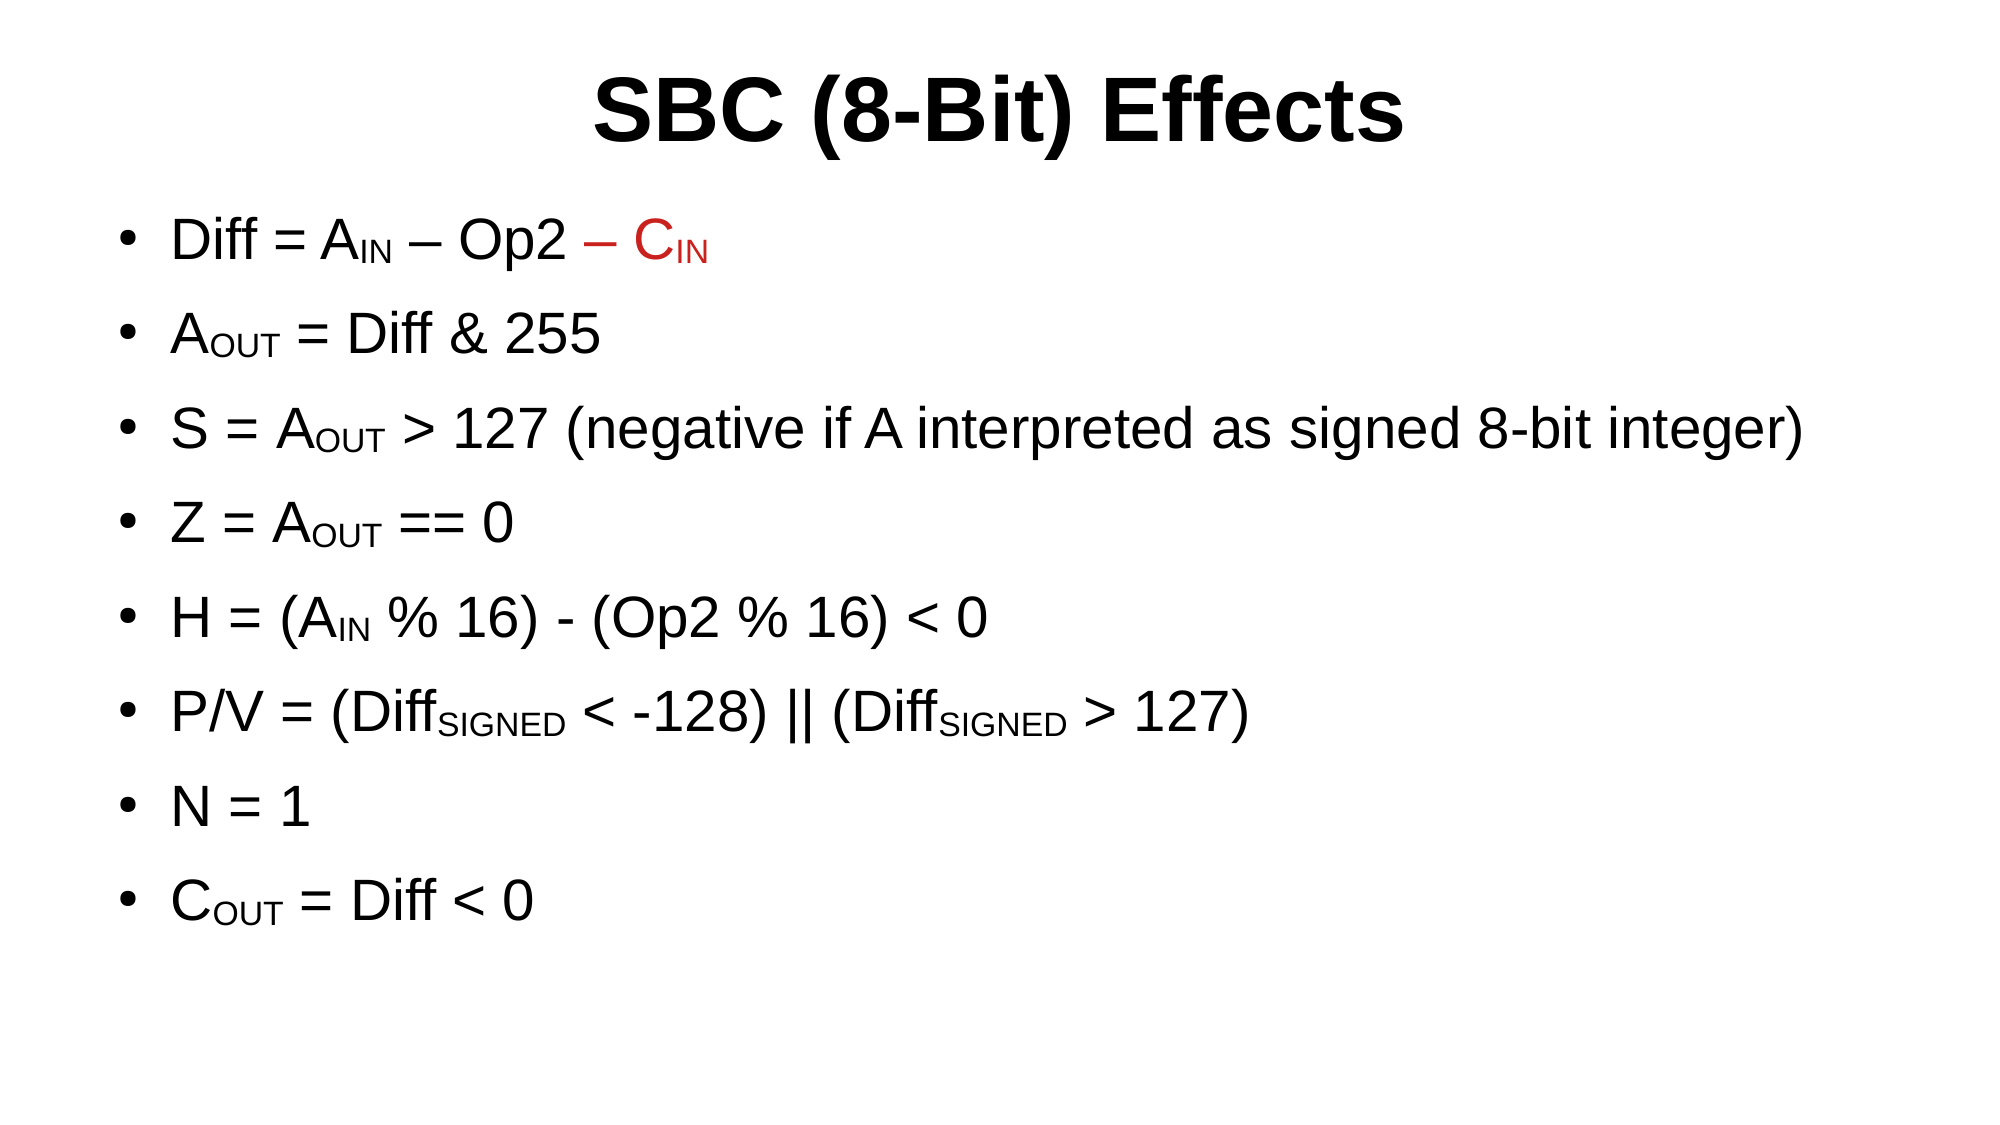

# SBC (8-Bit) Effects
Diff = AIN – Op2 – CIN
AOUT = Diff & 255
S = AOUT > 127 (negative if A interpreted as signed 8-bit integer)
Z = AOUT == 0
H = (AIN % 16) - (Op2 % 16) < 0
P/V = (DiffSIGNED < -128) || (DiffSIGNED > 127)
N = 1
COUT = Diff < 0